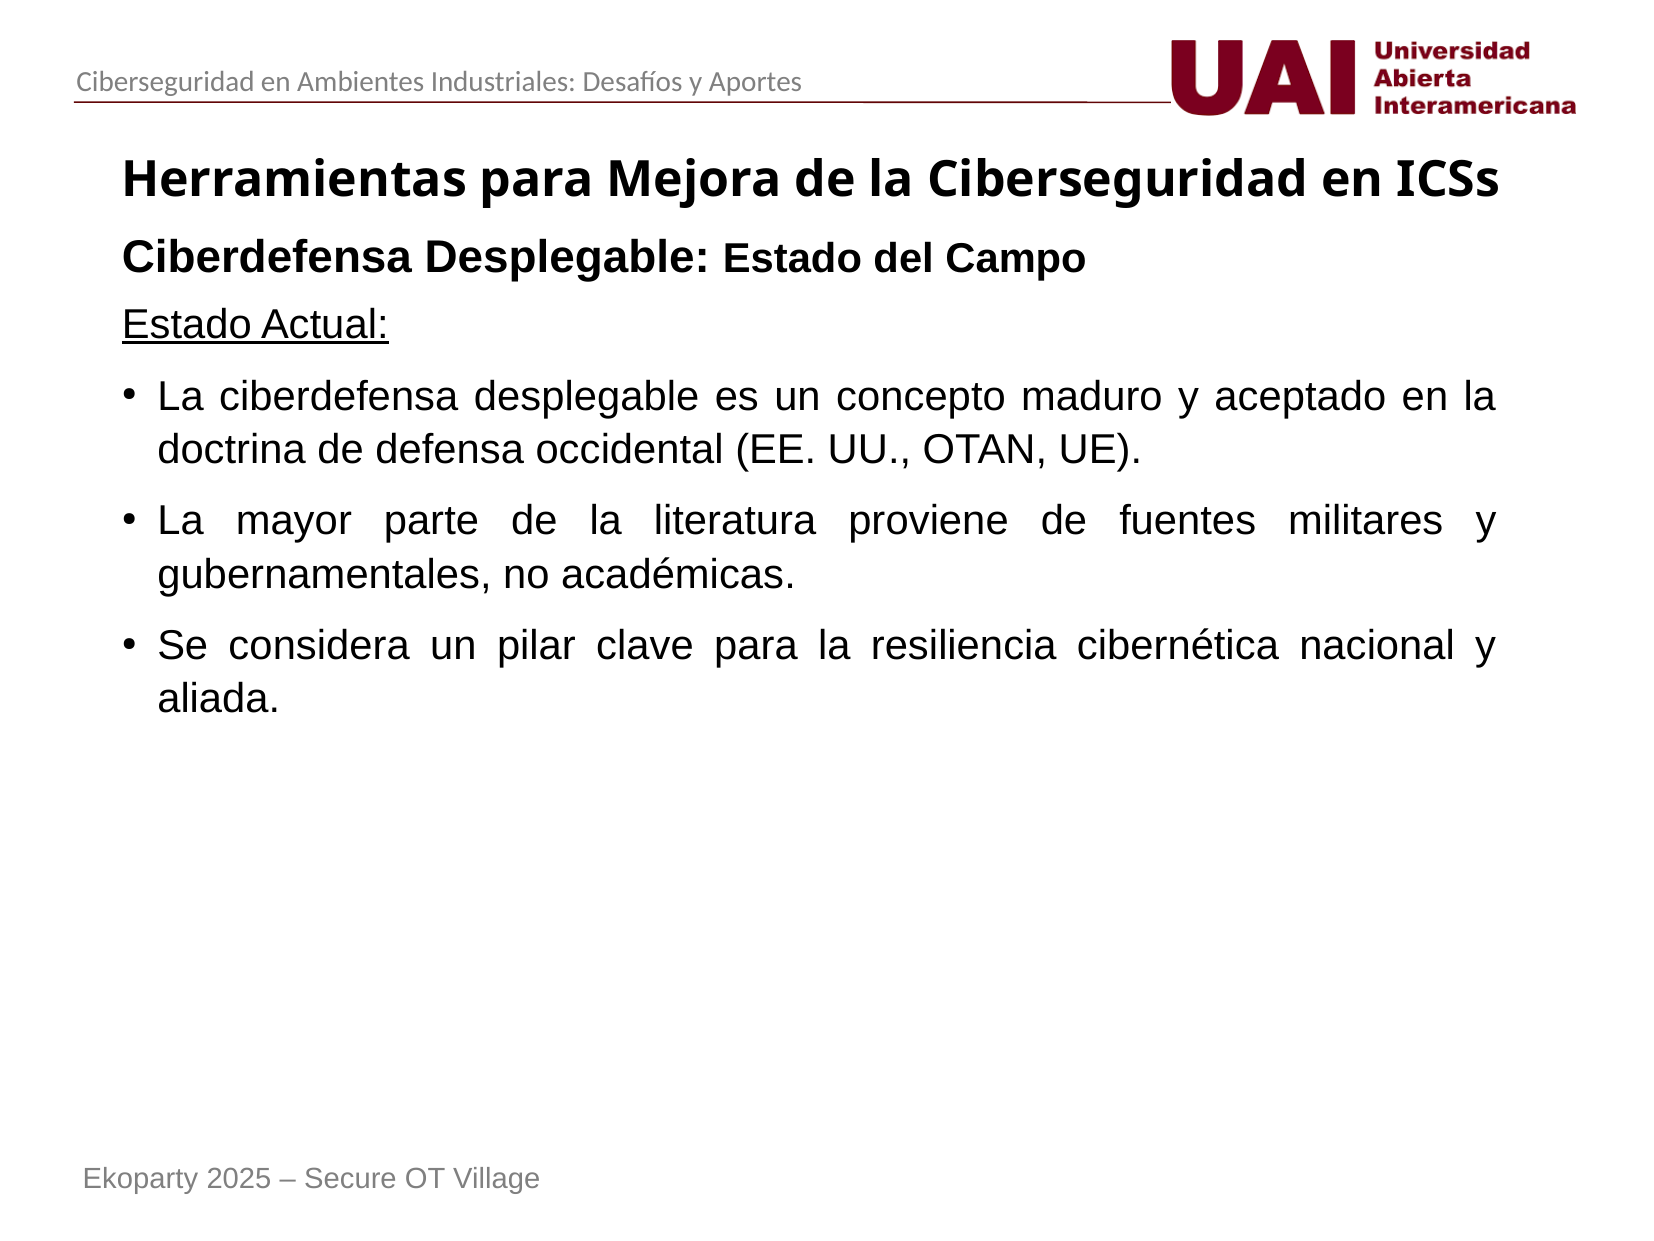

Herramientas para Mejora de la Ciberseguridad en ICSs
Ciberdefensa Desplegable: Estado del Campo
Estado Actual:
La ciberdefensa desplegable es un concepto maduro y aceptado en la doctrina de defensa occidental (EE. UU., OTAN, UE).
La mayor parte de la literatura proviene de fuentes militares y gubernamentales, no académicas.
Se considera un pilar clave para la resiliencia cibernética nacional y aliada.